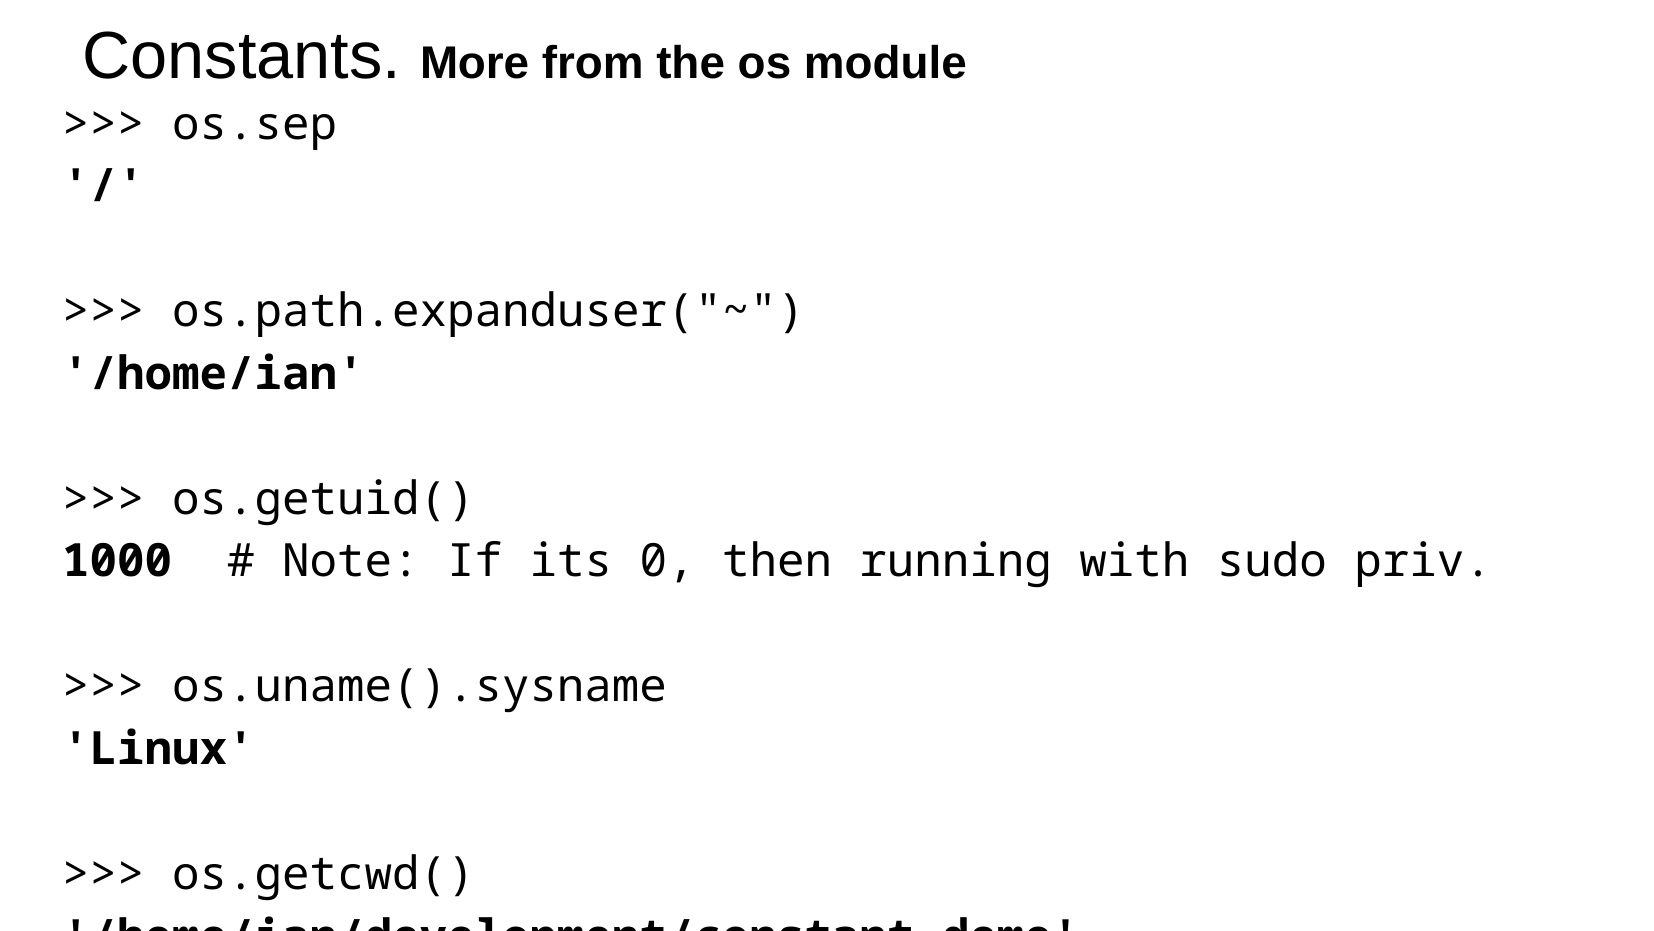

DBUS_SESSION_BUS_ADDRESS\
# Constants. More from the os module
>>> os.sep
'/'
>>> os.path.expanduser("~")
'/home/ian'
>>> os.getuid()
1000 # Note: If its 0, then running with sudo priv.
>>> os.uname().sysname
'Linux'
>>> os.getcwd()
'/home/ian/development/constant-demo'
For the folder that the executing python program is in:
os.path.dirname(os.path.realpath(__file__)
...it maybe different from the getcwd() current working directory.